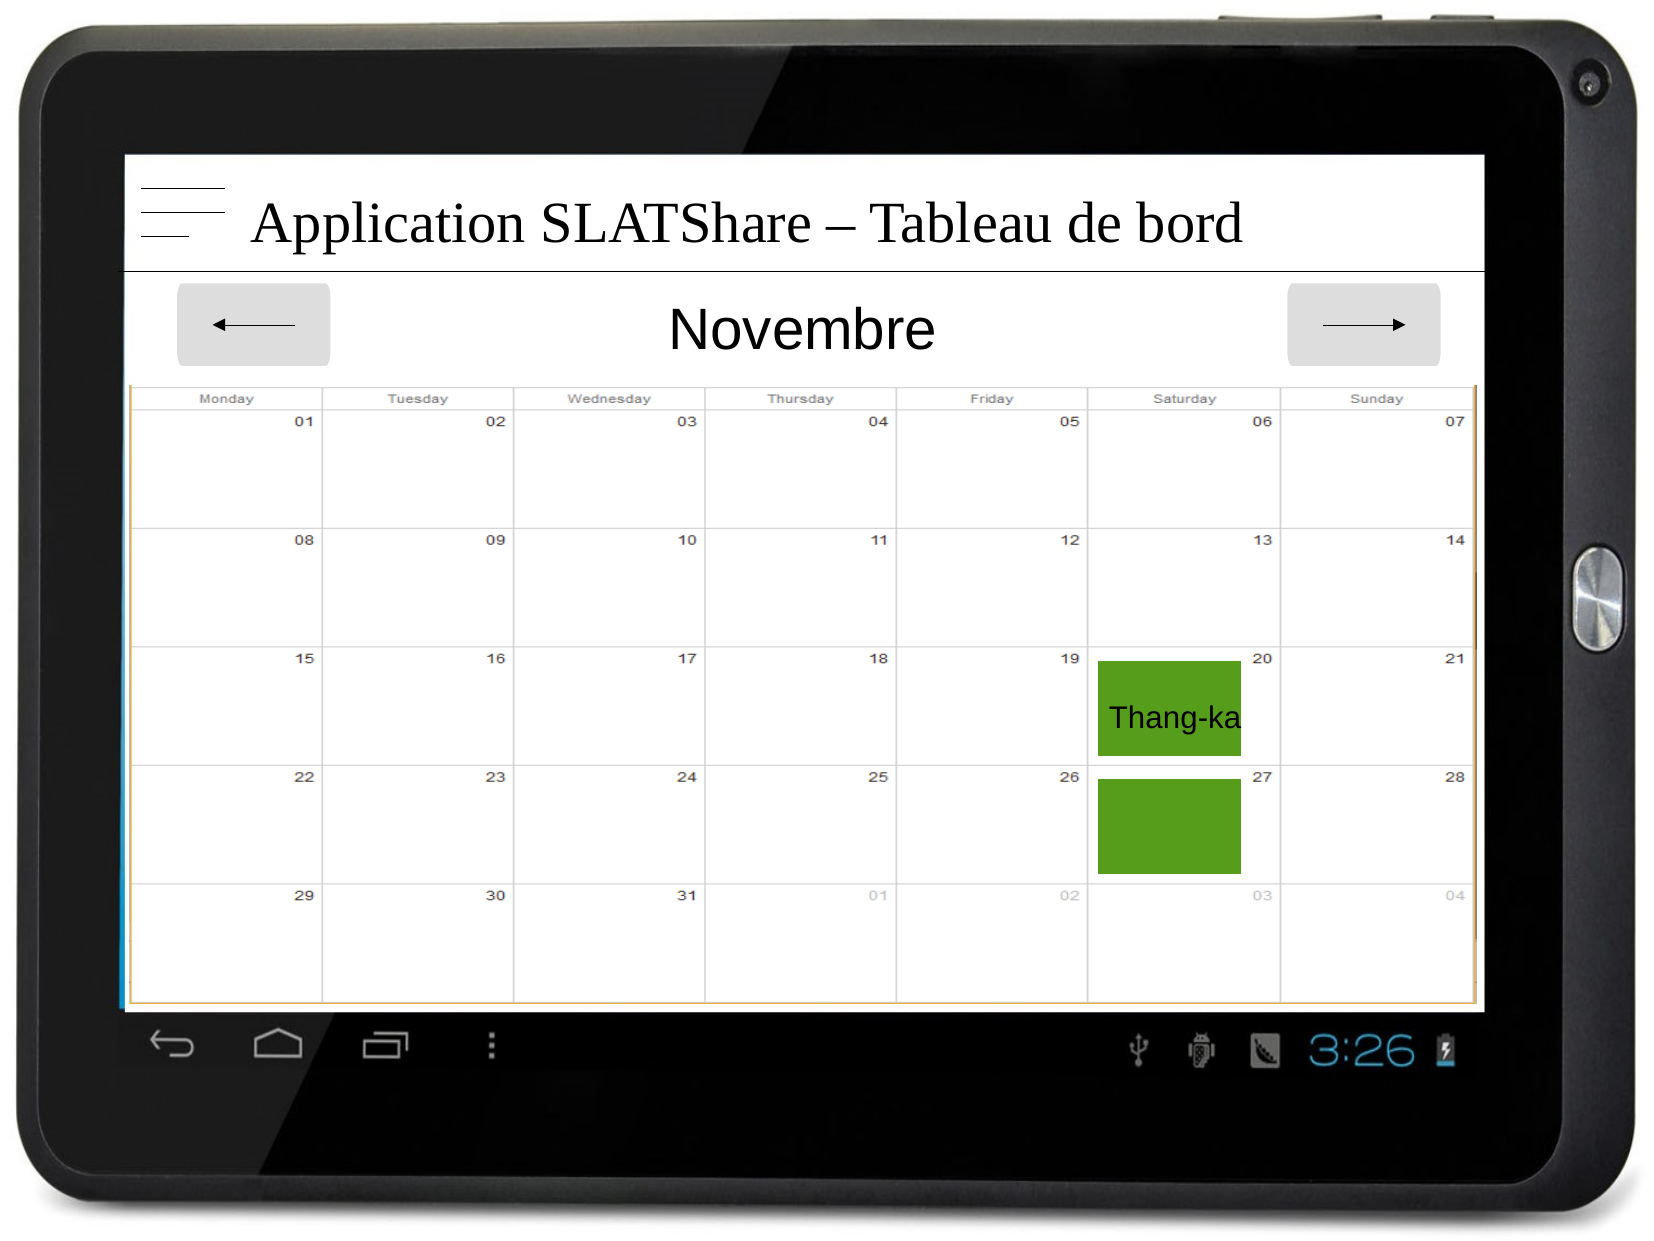

Application SLATShare – Tableau de bord
Novembre
Thang-ka